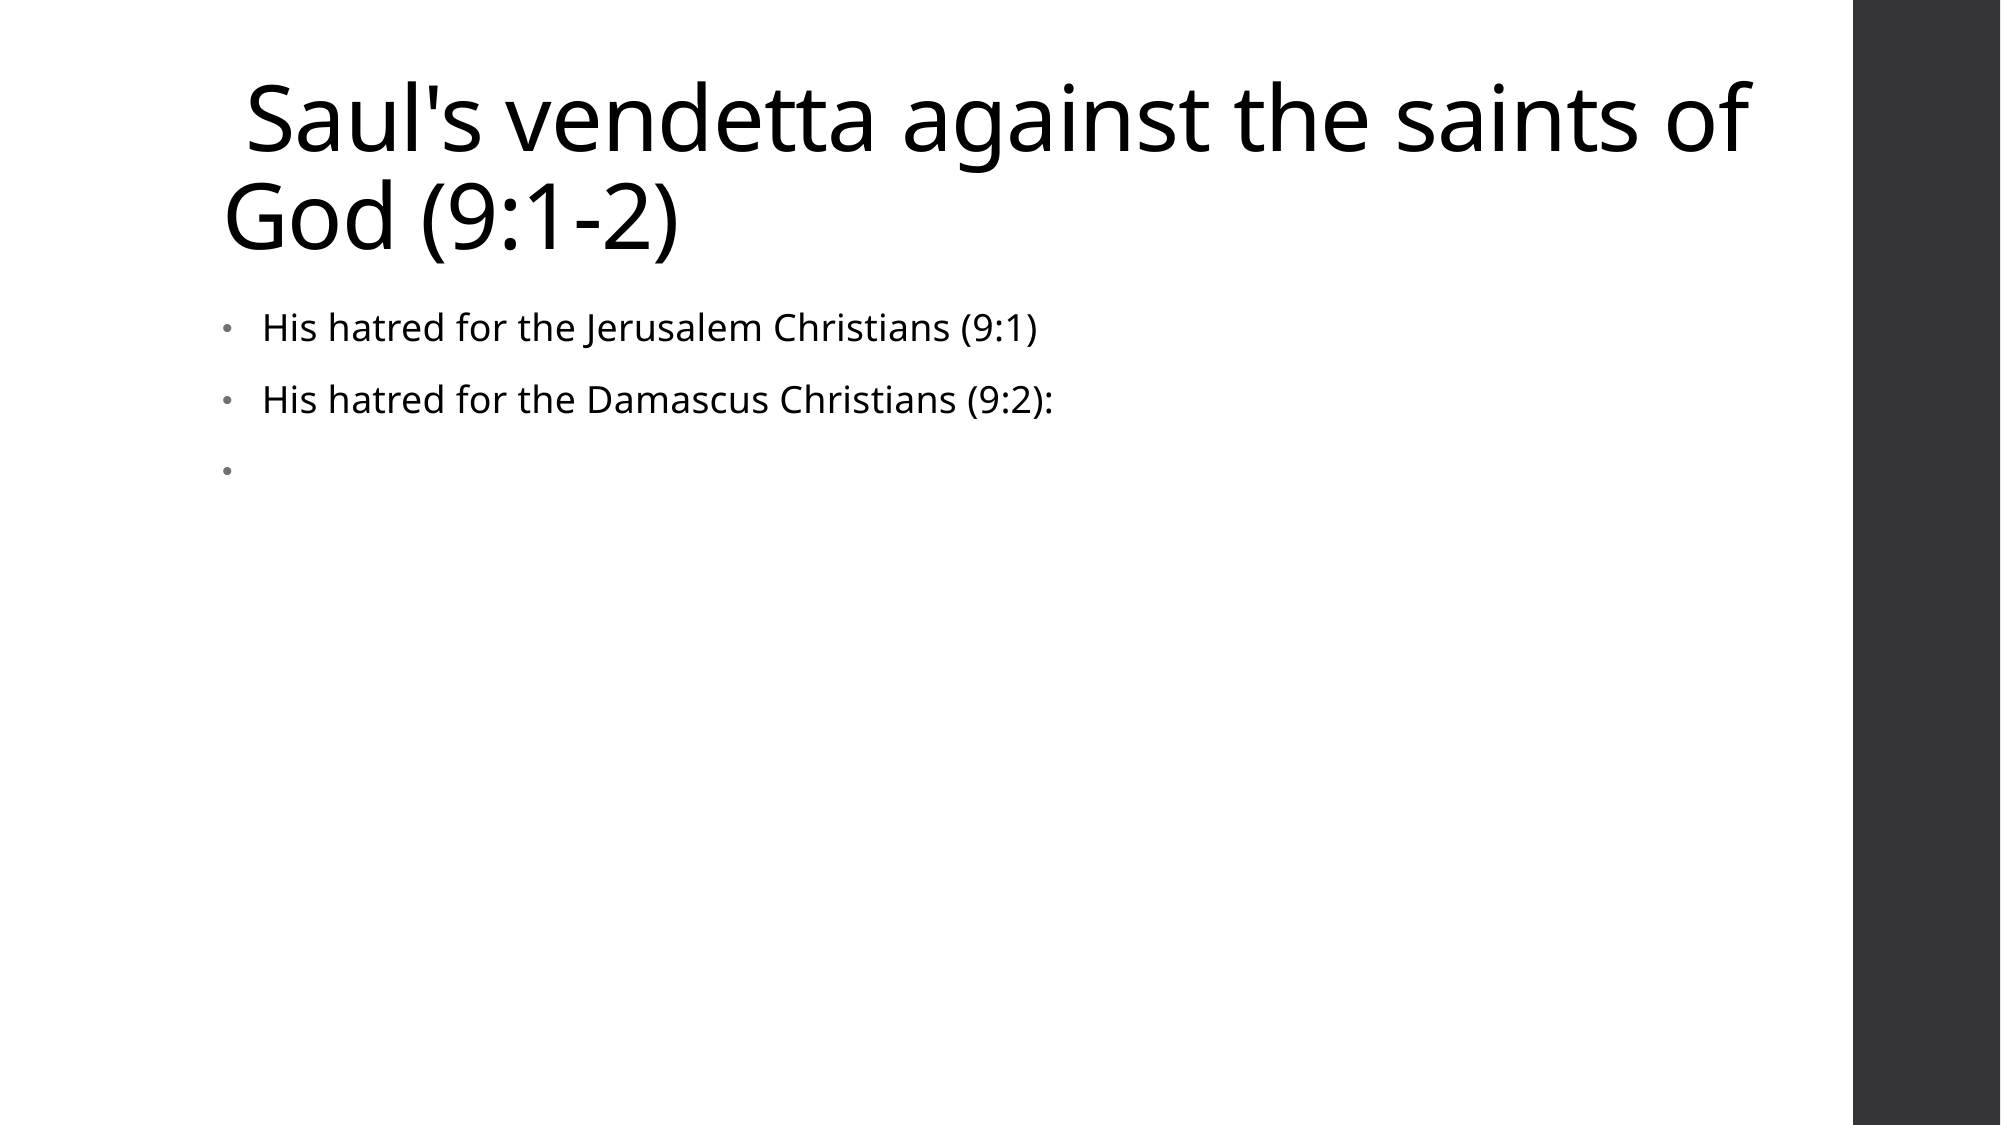

# Saul's vendetta against the saints of God (9:1-2)
 His hatred for the Jerusalem Christians (9:1)
 His hatred for the Damascus Christians (9:2):